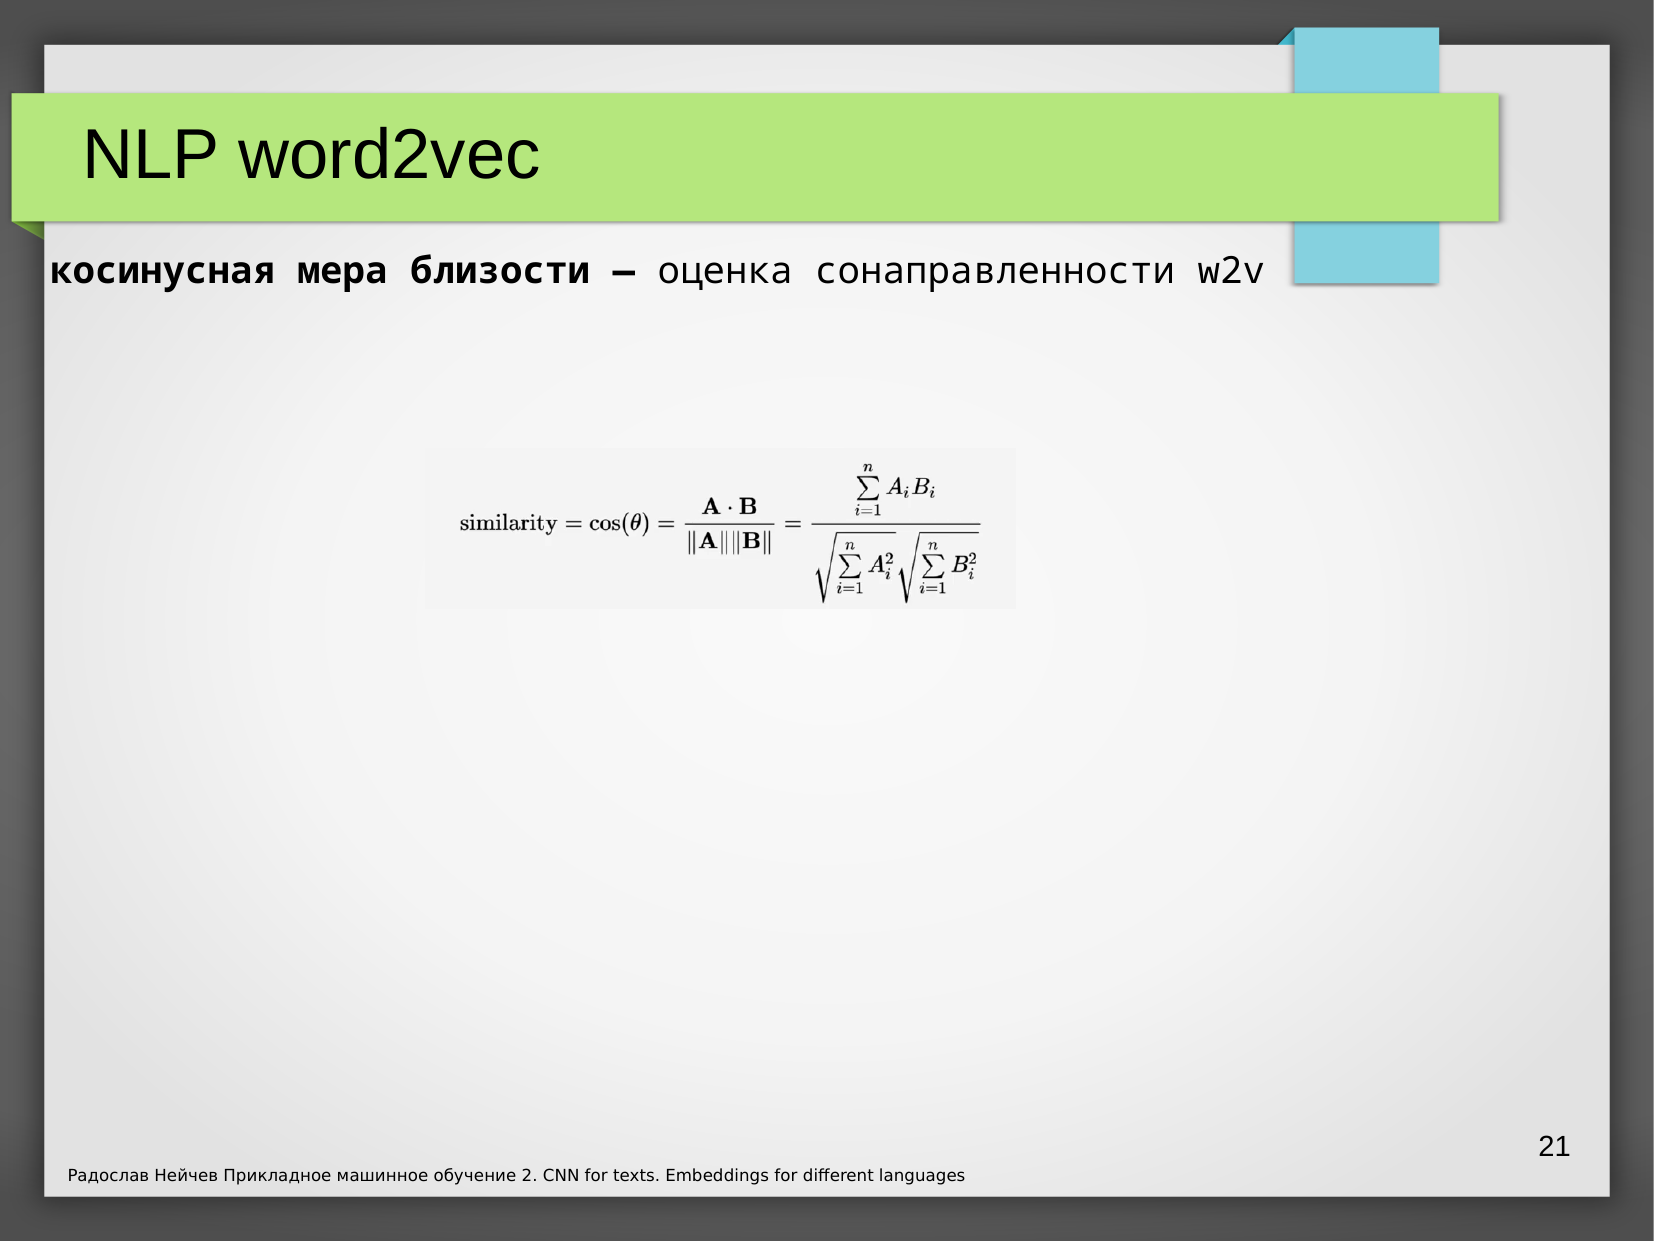

# NLP word2vec
косинусная мера близости — оценка сонаправленности w2v
21
Радослав Нейчев Прикладное машинное обучение 2. CNN for texts. Embeddings for different languages